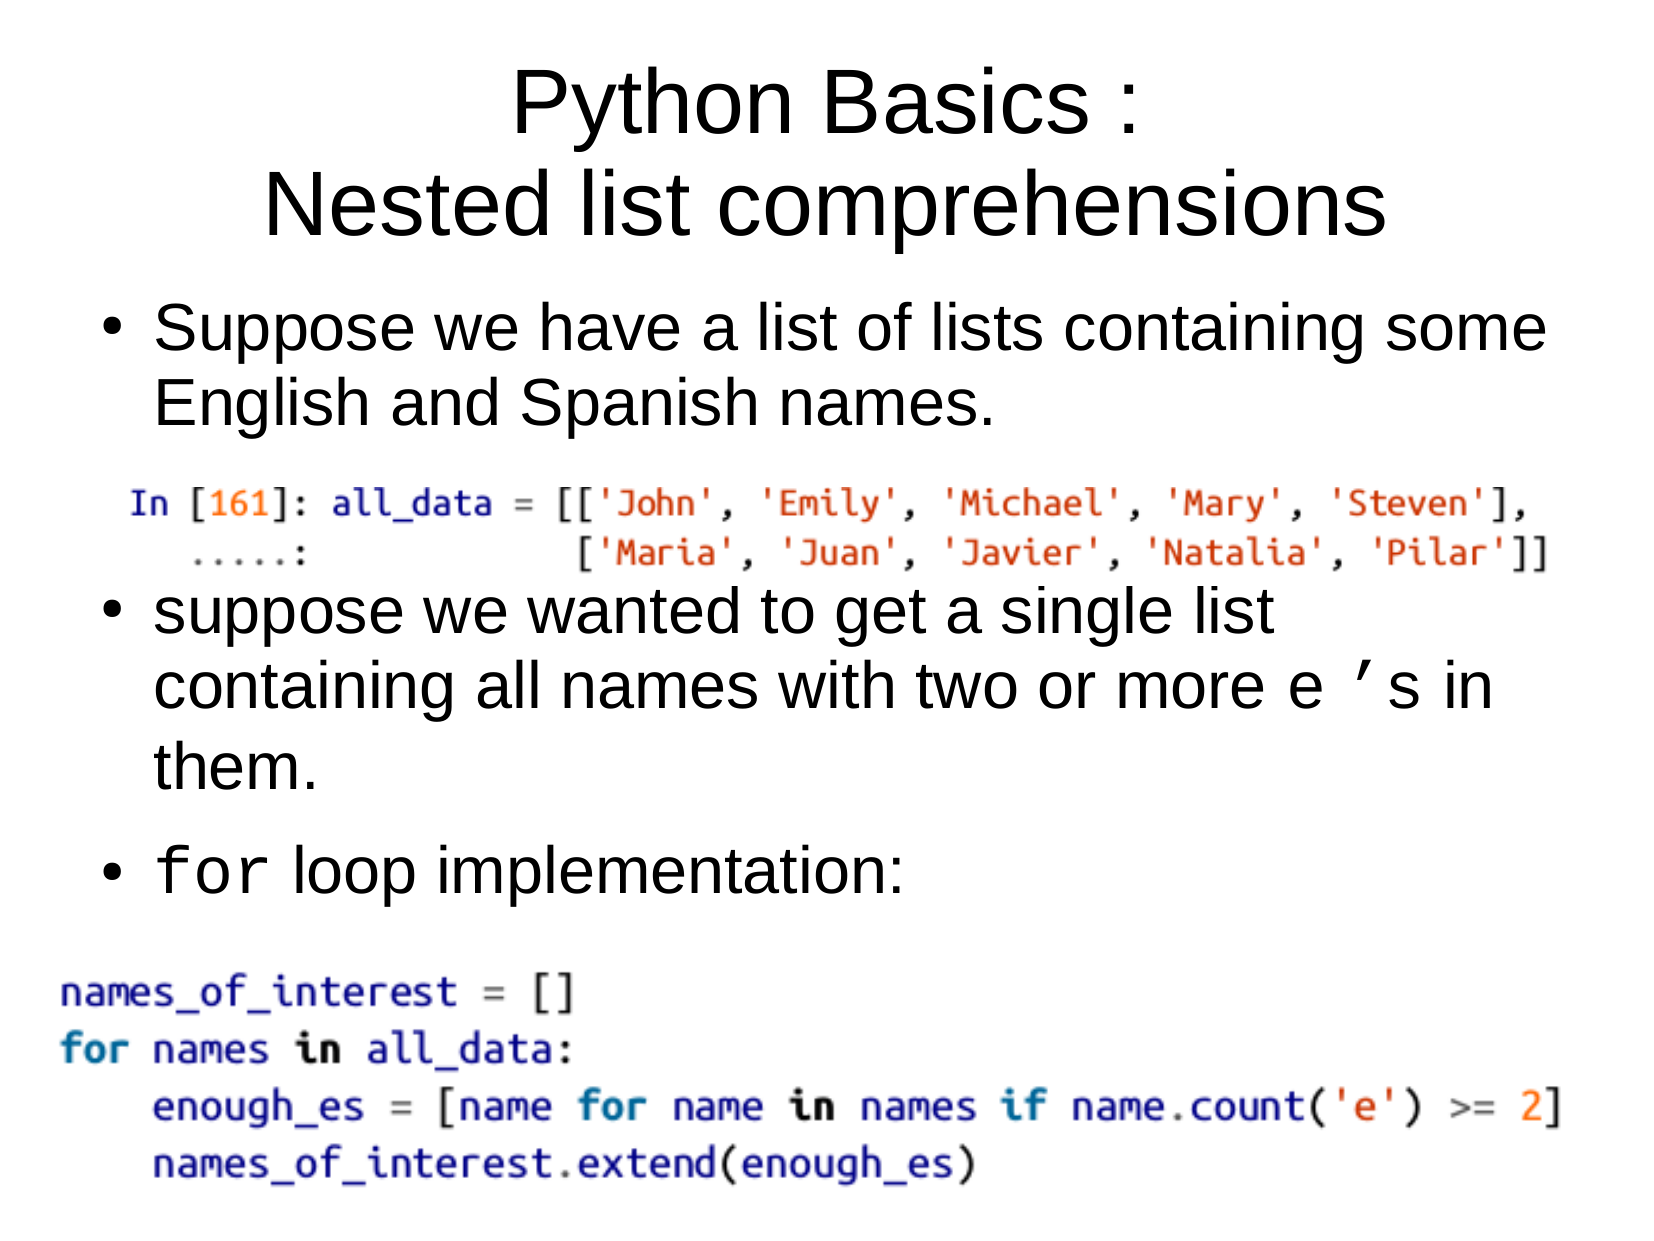

# Python Basics : Nested list comprehensions
Suppose we have a list of lists containing some English and Spanish names.
suppose we wanted to get a single list containing all names with two or more e ’s in them.
for loop implementation: